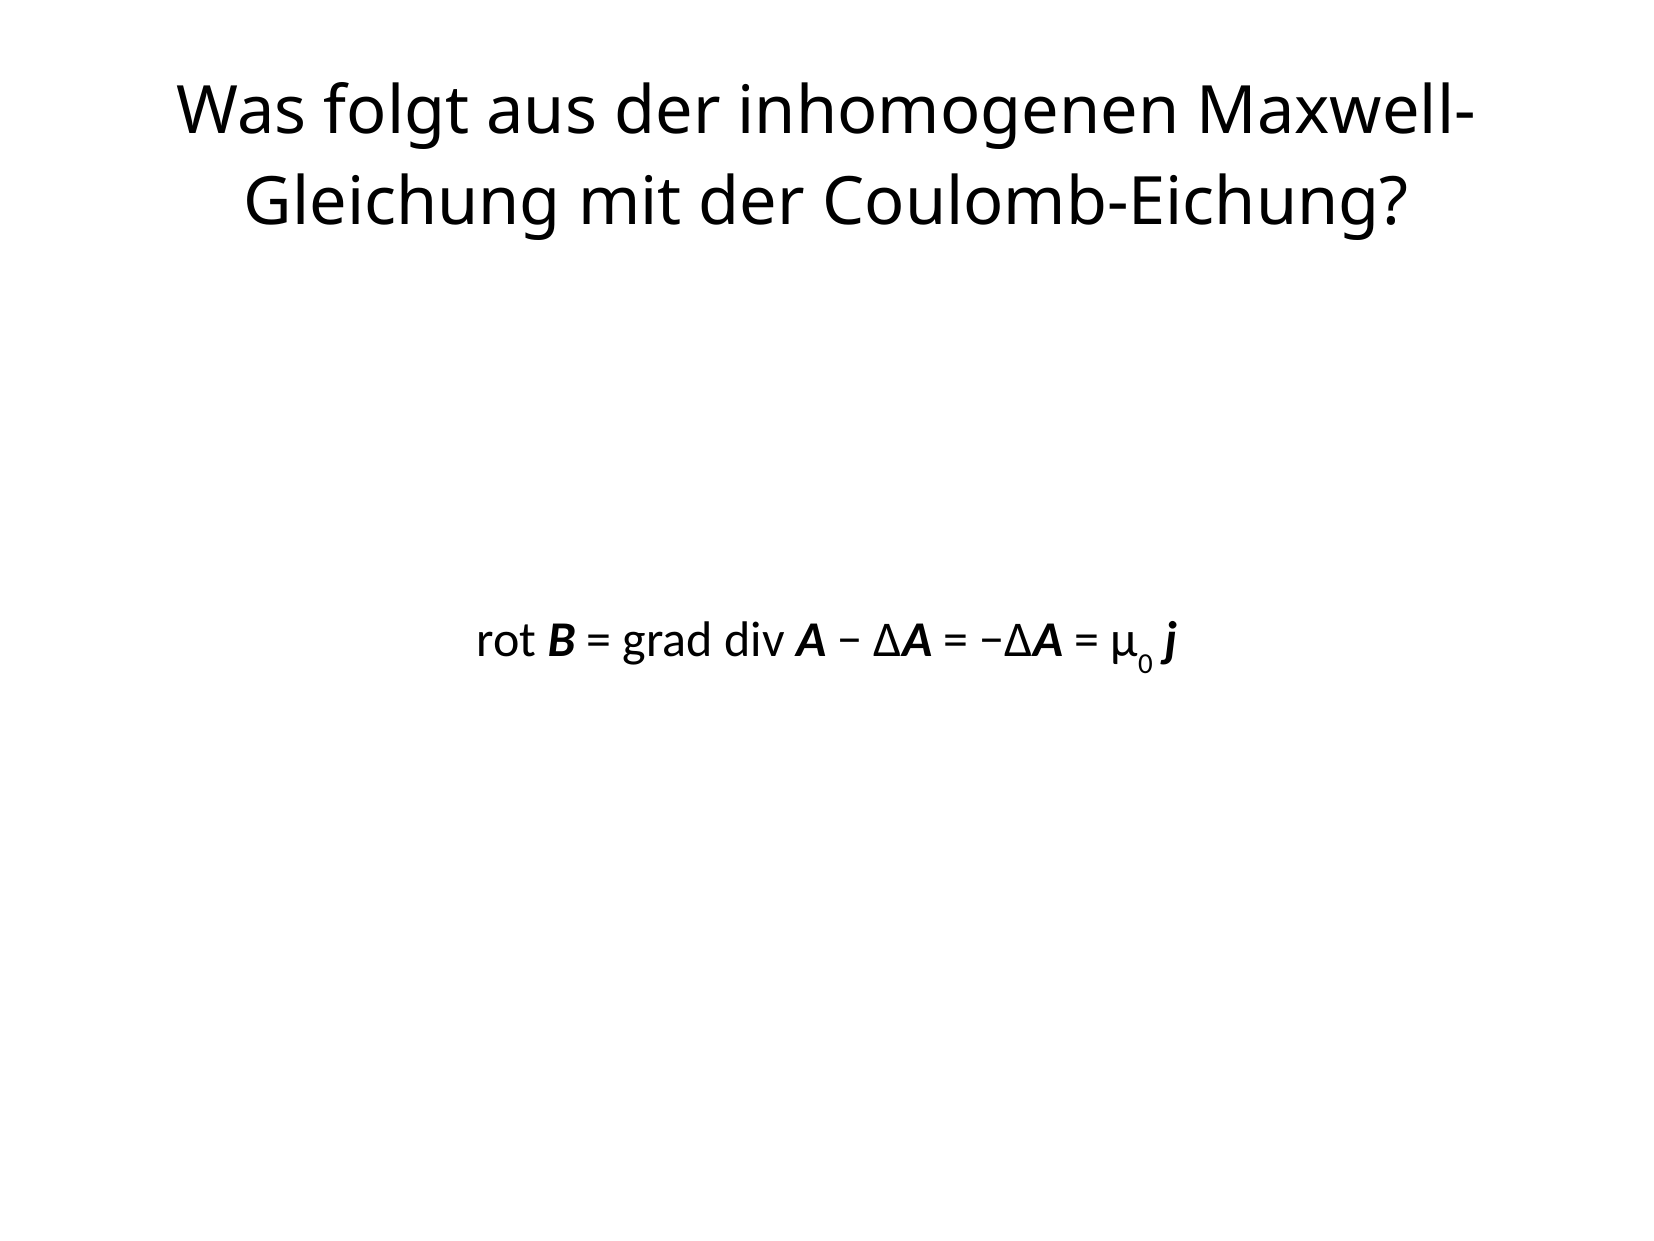

# Was folgt aus der inhomogenen Maxwell-Gleichung mit der Coulomb-Eichung?
rot B = grad div A − ΔA = −ΔA = μ0 j